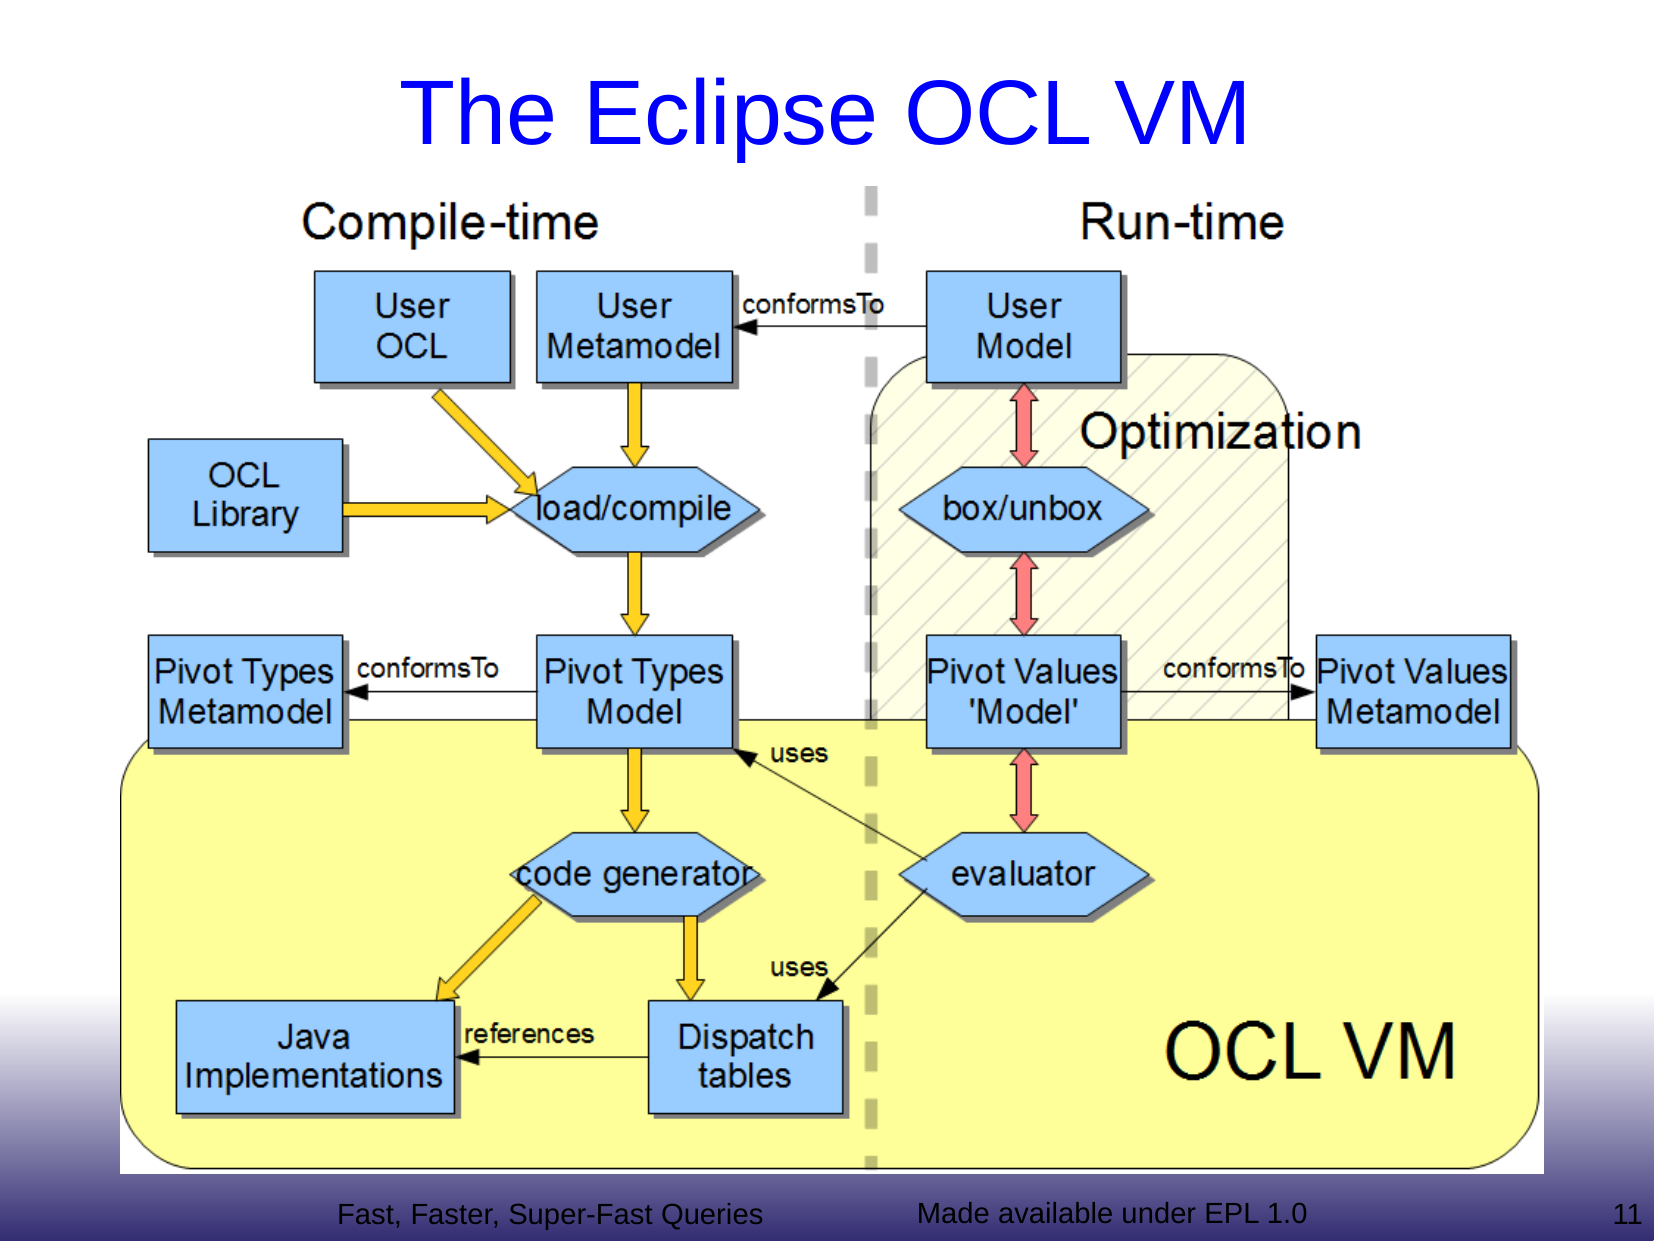

# The Eclipse OCL VM
Fast, Faster, Super-Fast Queries
11